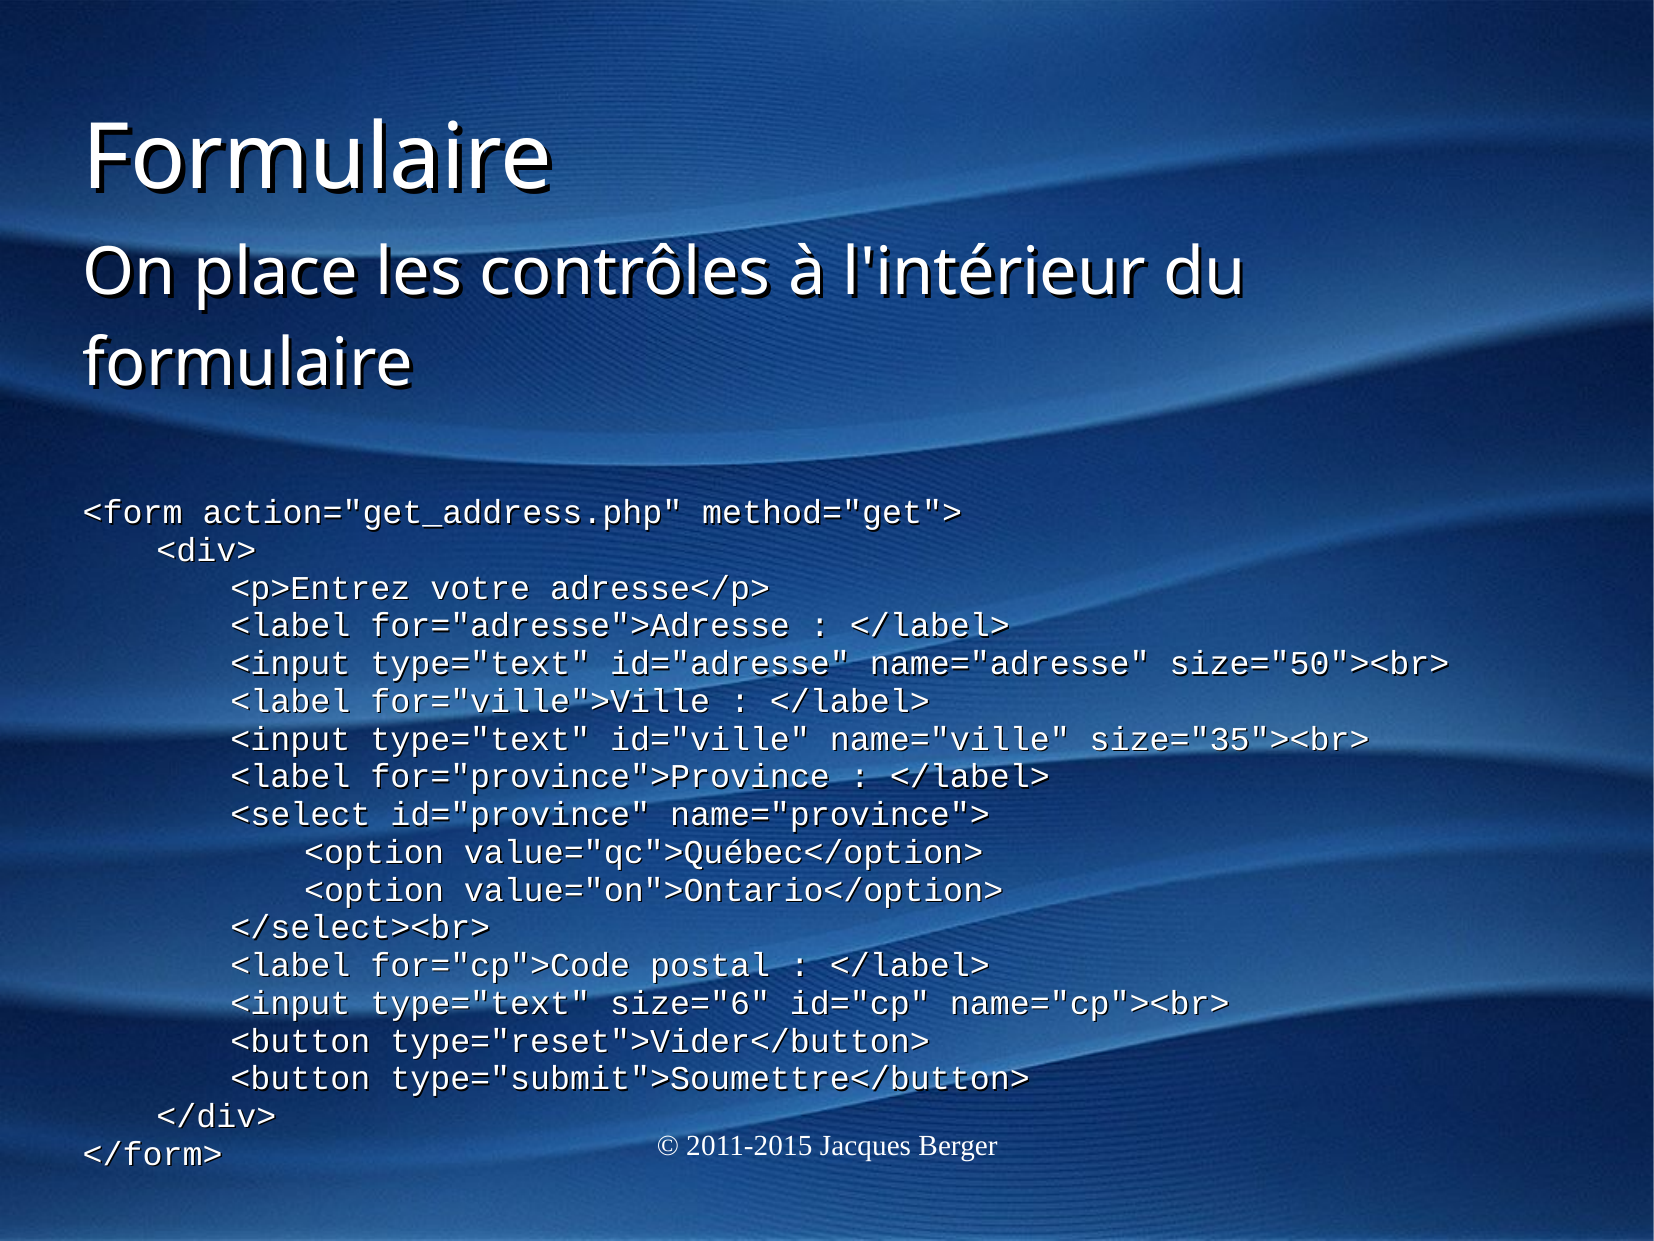

# Formulaire
On place les contrôles à l'intérieur du formulaire
<form action="get_address.php" method="get">
	<div>
		<p>Entrez votre adresse</p>
		<label for="adresse">Adresse : </label>
		<input type="text" id="adresse" name="adresse" size="50"><br>
		<label for="ville">Ville : </label>
		<input type="text" id="ville" name="ville" size="35"><br>
		<label for="province">Province : </label>
		<select id="province" name="province">
			<option value="qc">Québec</option>
			<option value="on">Ontario</option>
		</select><br>
		<label for="cp">Code postal : </label>
		<input type="text" size="6" id="cp" name="cp"><br>
		<button type="reset">Vider</button>
		<button type="submit">Soumettre</button>
	</div>
</form>
© 2011-2015 Jacques Berger